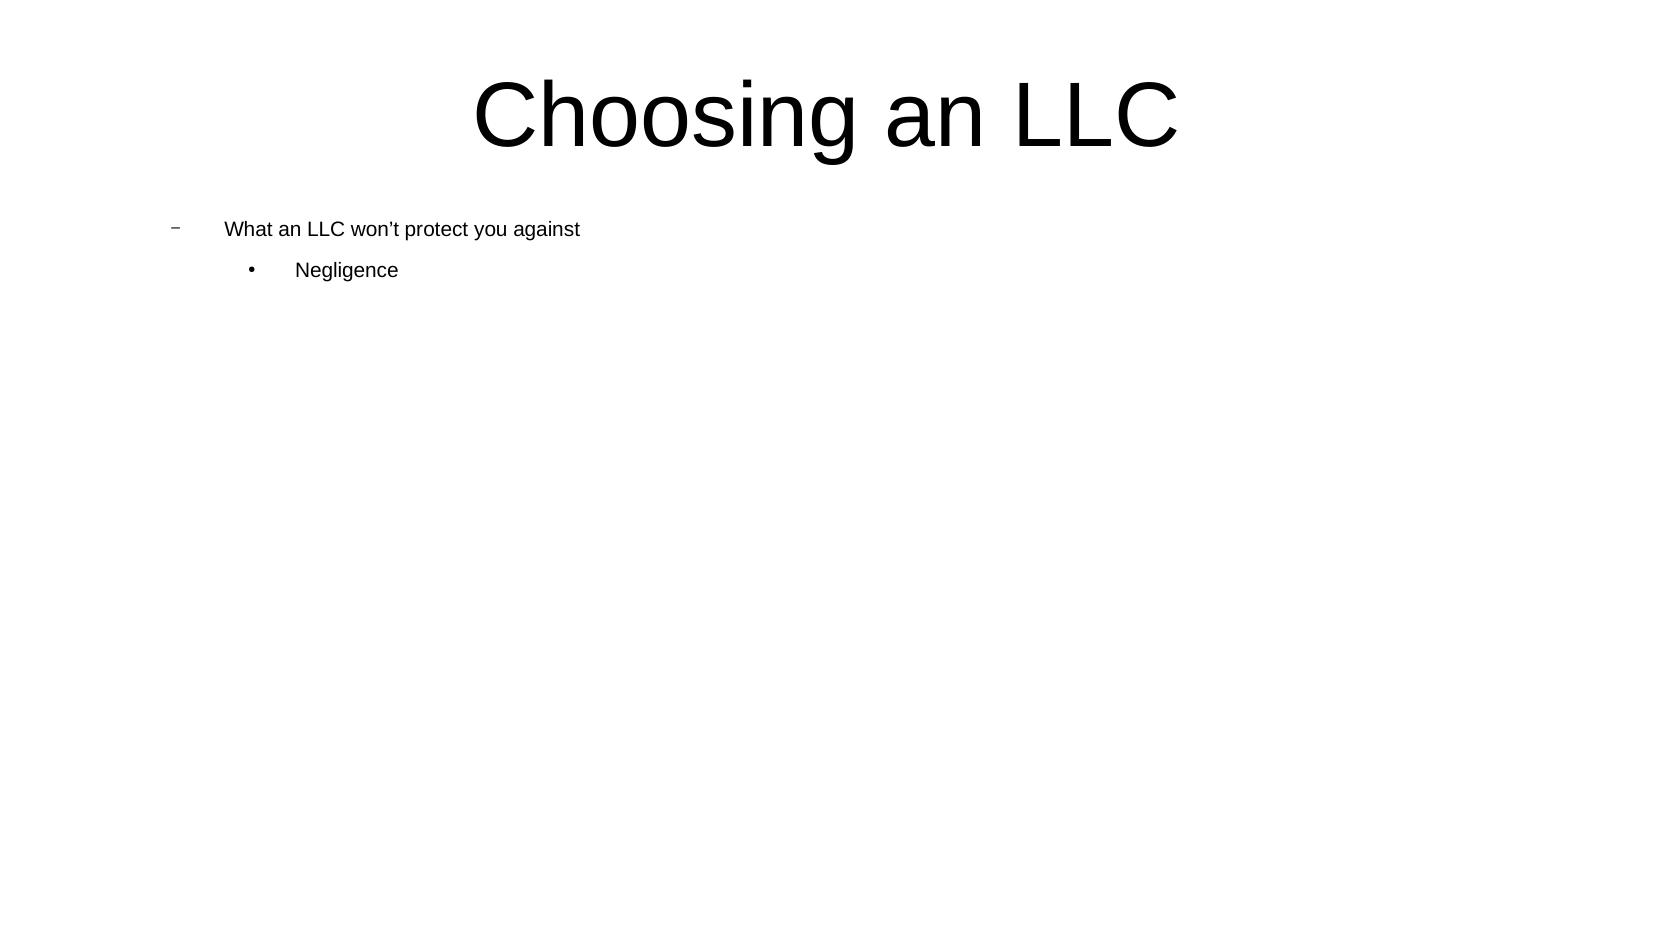

# Choosing an LLC
What an LLC won’t protect you against
Negligence